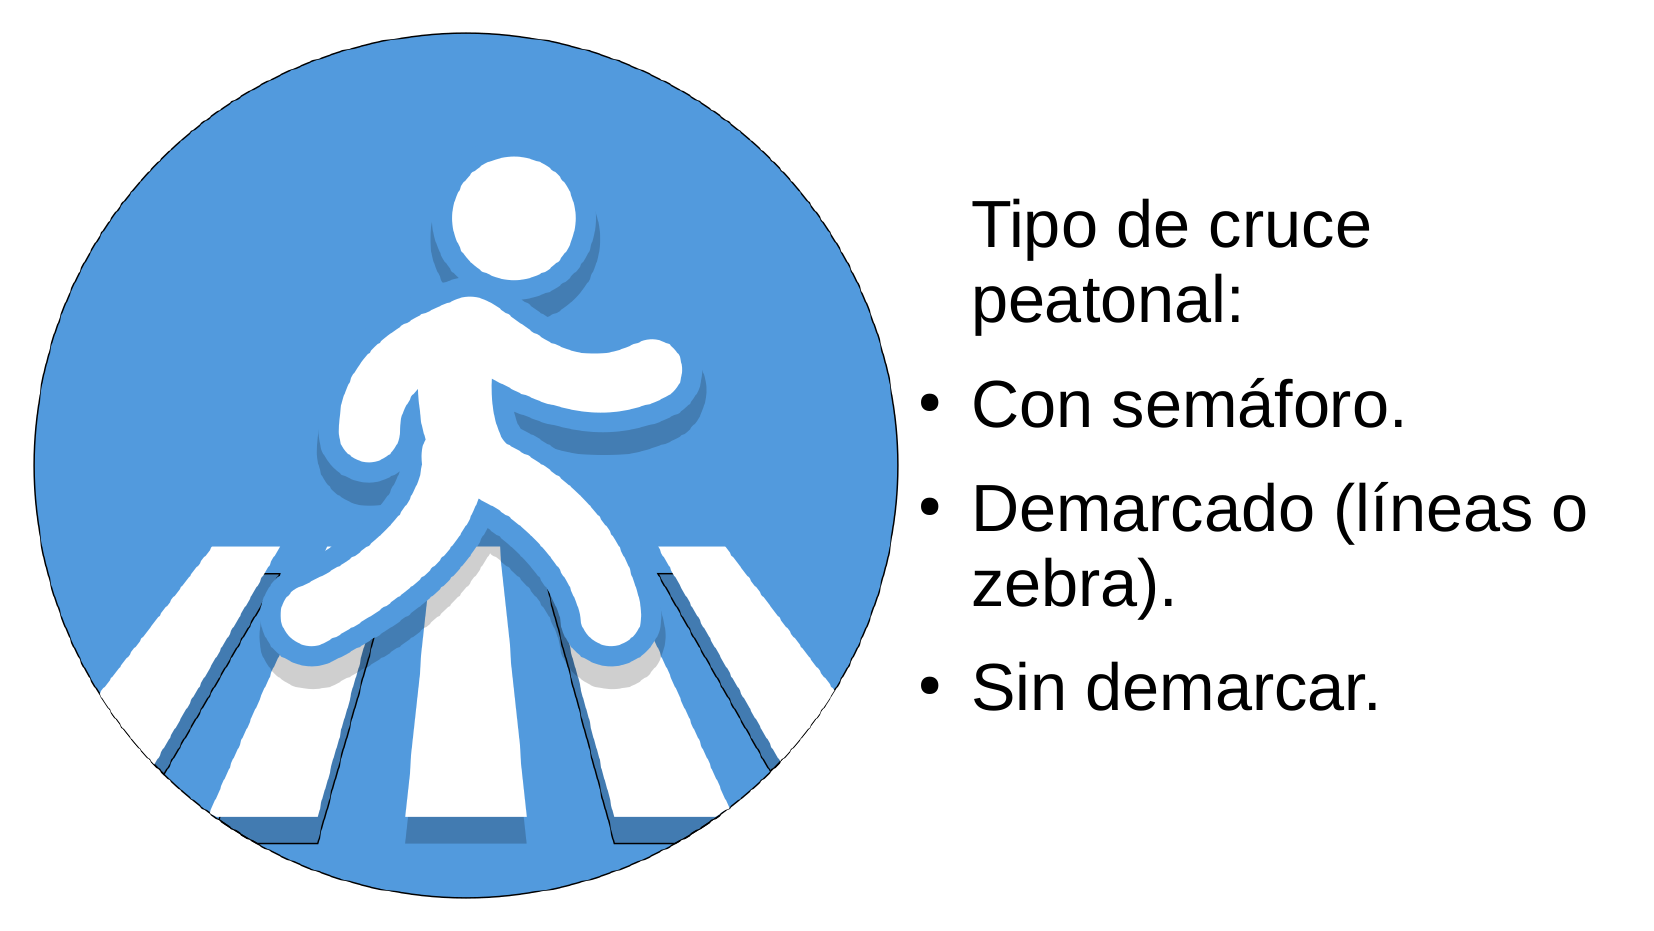

# Tipo de cruce peatonal:
Con semáforo.
Demarcado (líneas o zebra).
Sin demarcar.